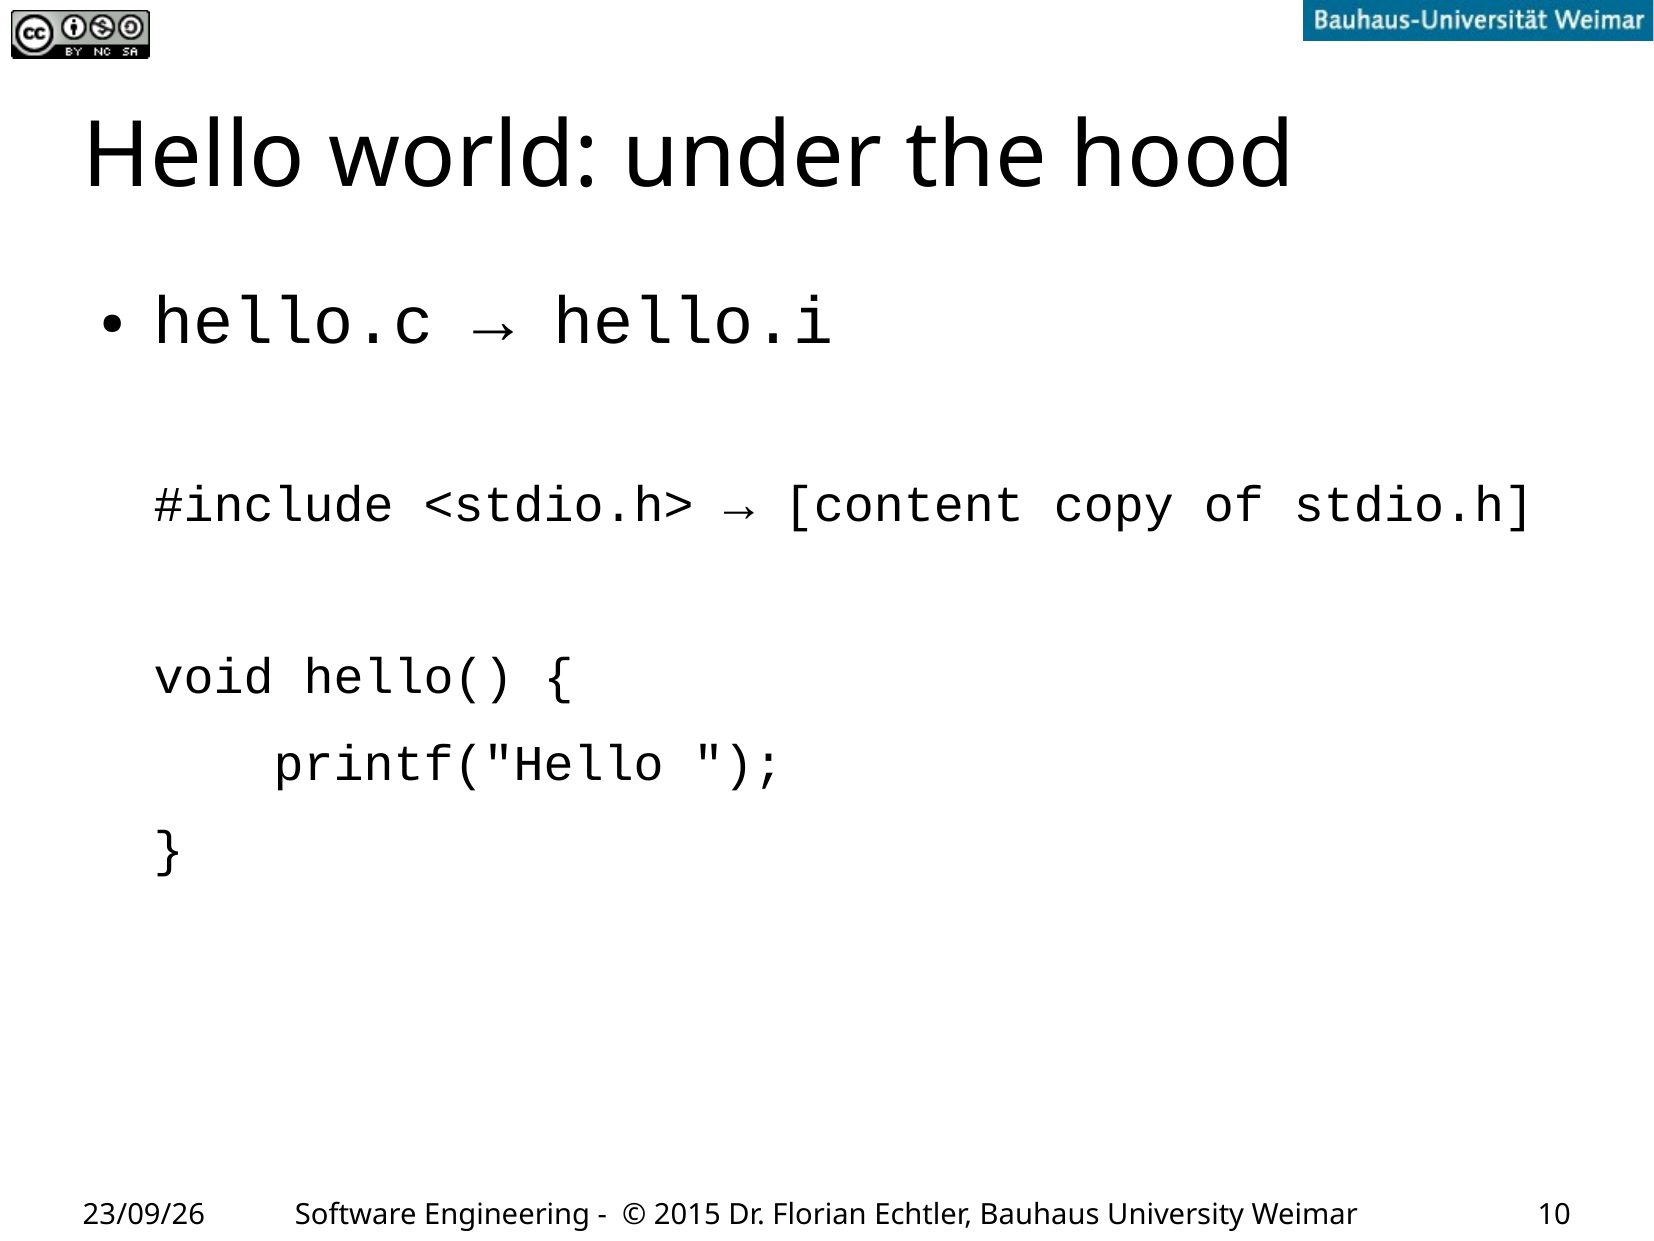

# Hello world: under the hood
hello.c → hello.i
#include <stdio.h> → [content copy of stdio.h]
void hello() {
 printf("Hello ");
}
Software Engineering - © 2015 Dr. Florian Echtler, Bauhaus University Weimar
10